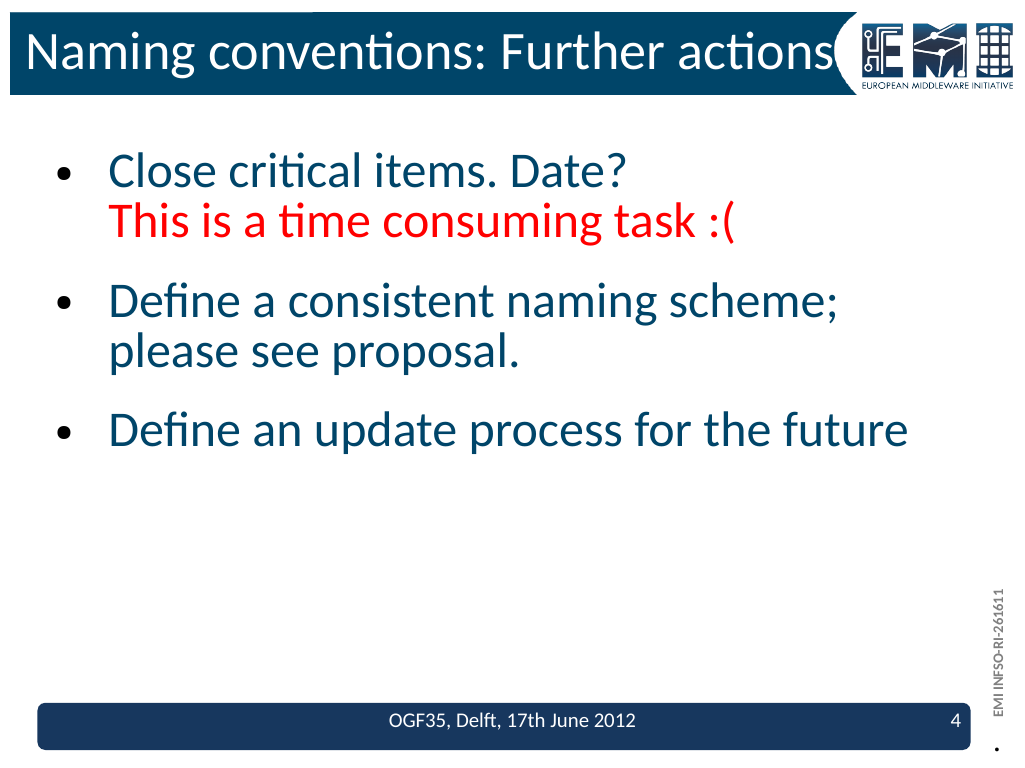

# Naming conventions: Further actions
Close critical items. Date?
This is a time consuming task :(
Define a consistent naming scheme; please see proposal.
Define an update process for the future
OGF35, Delft, 17th June 2012
4